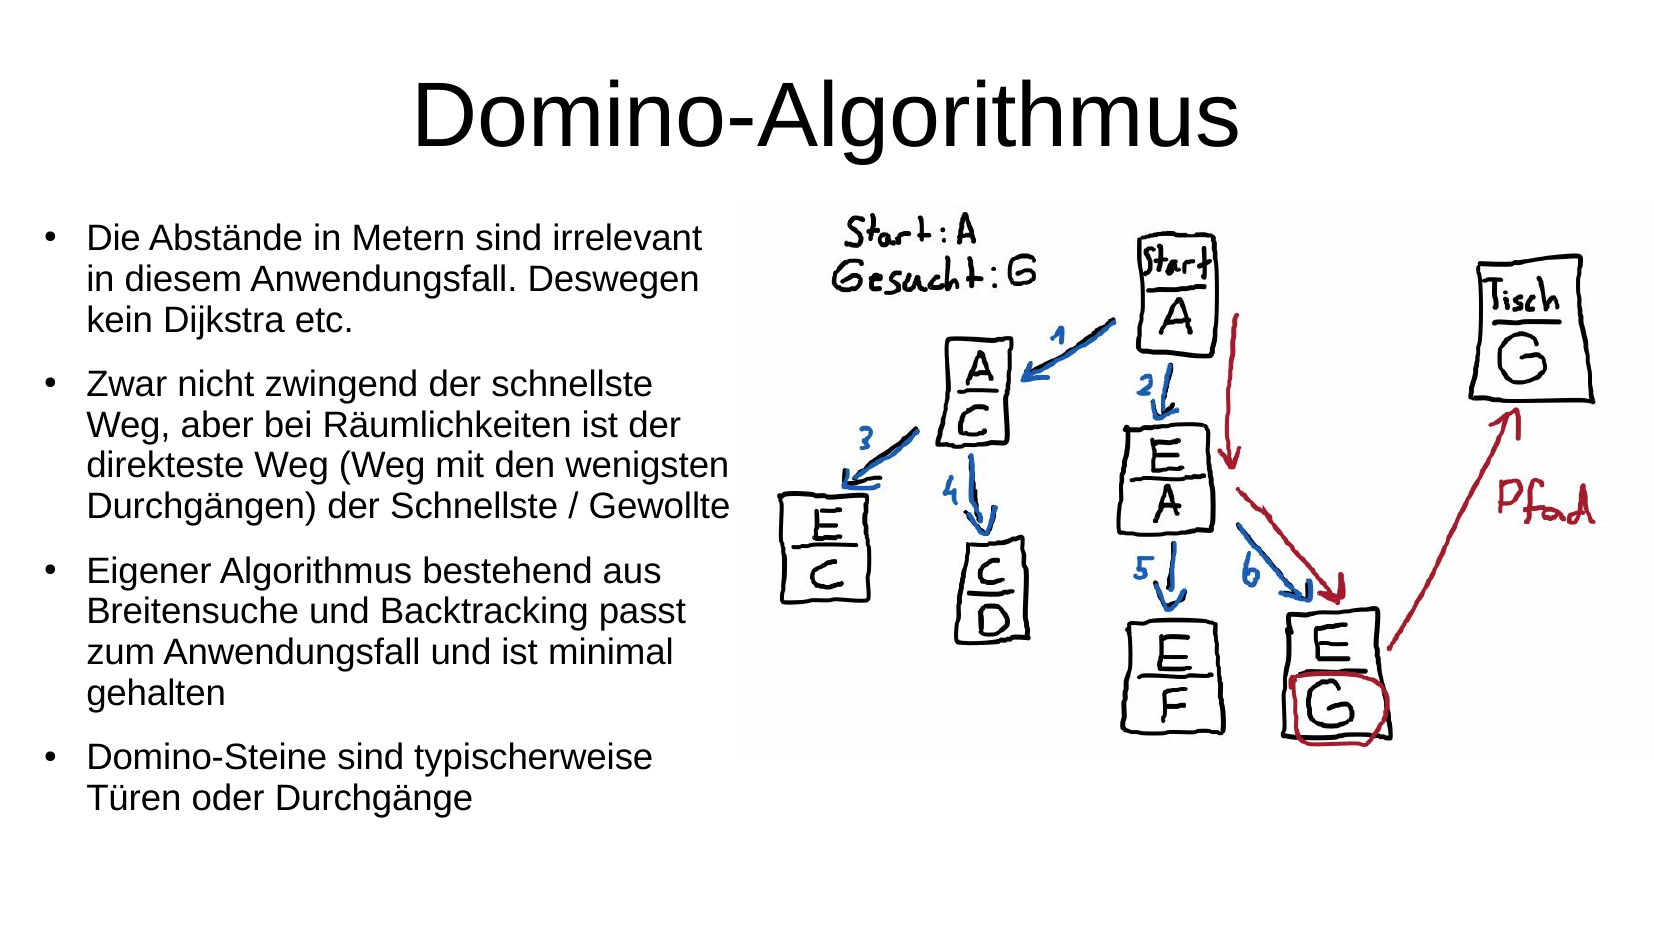

# Domino-Algorithmus
Die Abstände in Metern sind irrelevant in diesem Anwendungsfall. Deswegen kein Dijkstra etc.
Zwar nicht zwingend der schnellste Weg, aber bei Räumlichkeiten ist der direkteste Weg (Weg mit den wenigsten Durchgängen) der Schnellste / Gewollte
Eigener Algorithmus bestehend aus Breitensuche und Backtracking passt zum Anwendungsfall und ist minimal gehalten
Domino-Steine sind typischerweise Türen oder Durchgänge